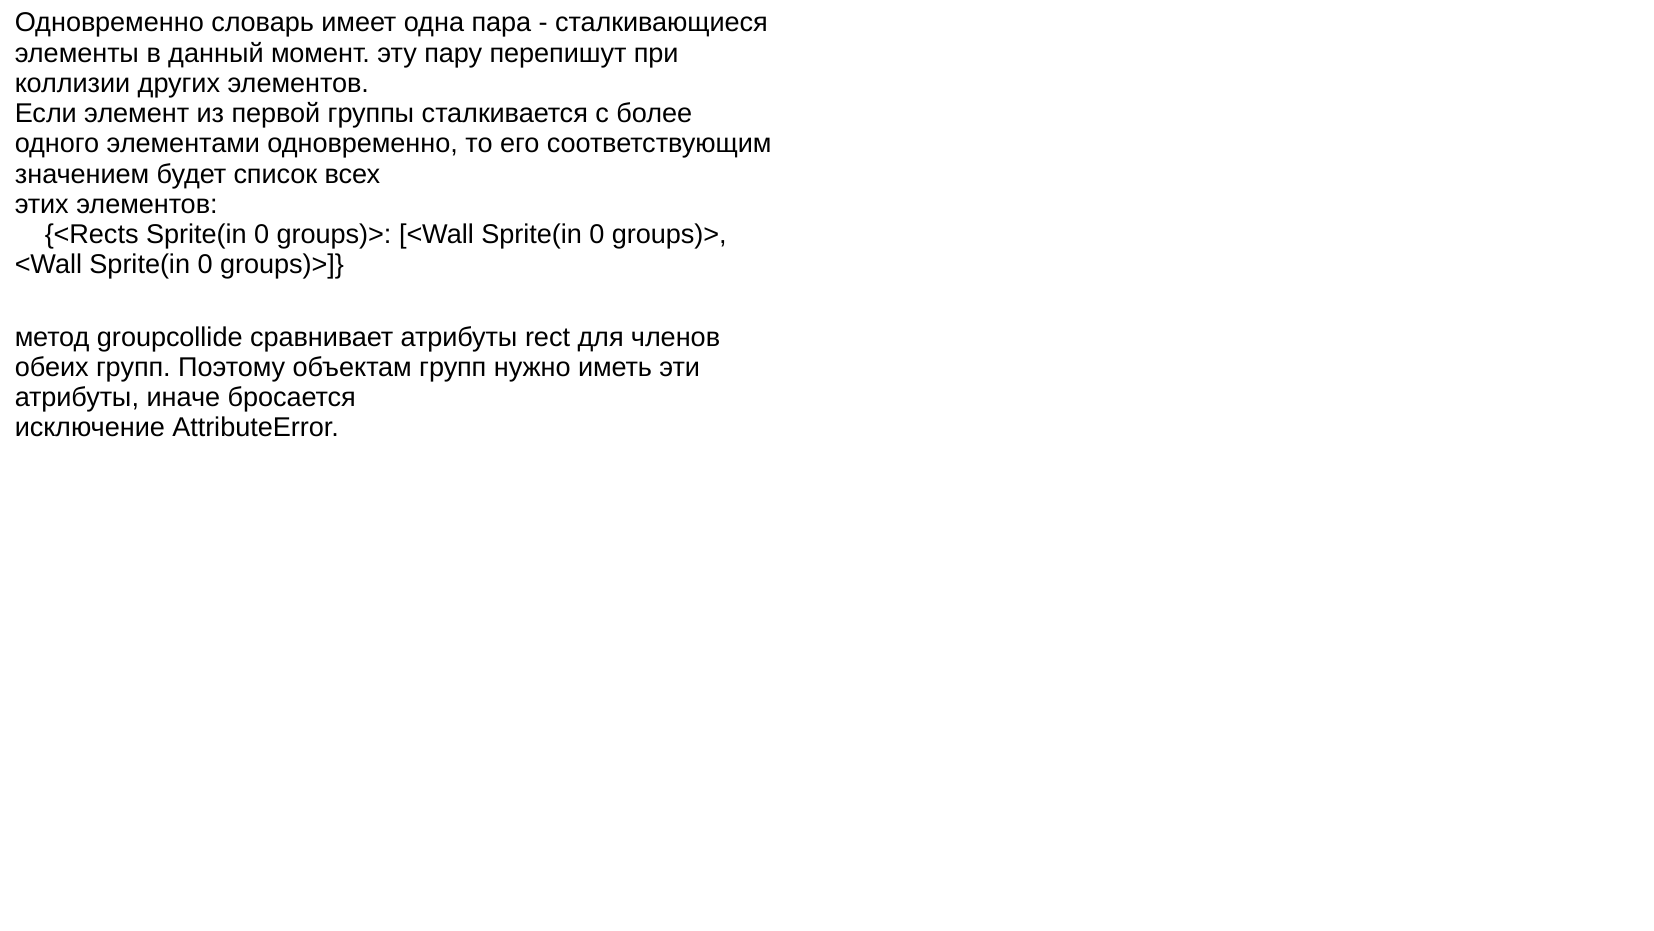

Одновременно словарь имеет одна пара - сталкивающиеся элементы в данный момент. эту пару перепишут при коллизии других элементов.
Если элемент из первой группы сталкивается с более одного элементами одновременно, то его соответствующим значением будет список всех
этих элементов:
 {<Rects Sprite(in 0 groups)>: [<Wall Sprite(in 0 groups)>, <Wall Sprite(in 0 groups)>]}
метод groupcollide сравнивает атрибуты rect для членов обеих групп. Поэтому объектам групп нужно иметь эти атрибуты, иначе бросается
исключение AttributeError.